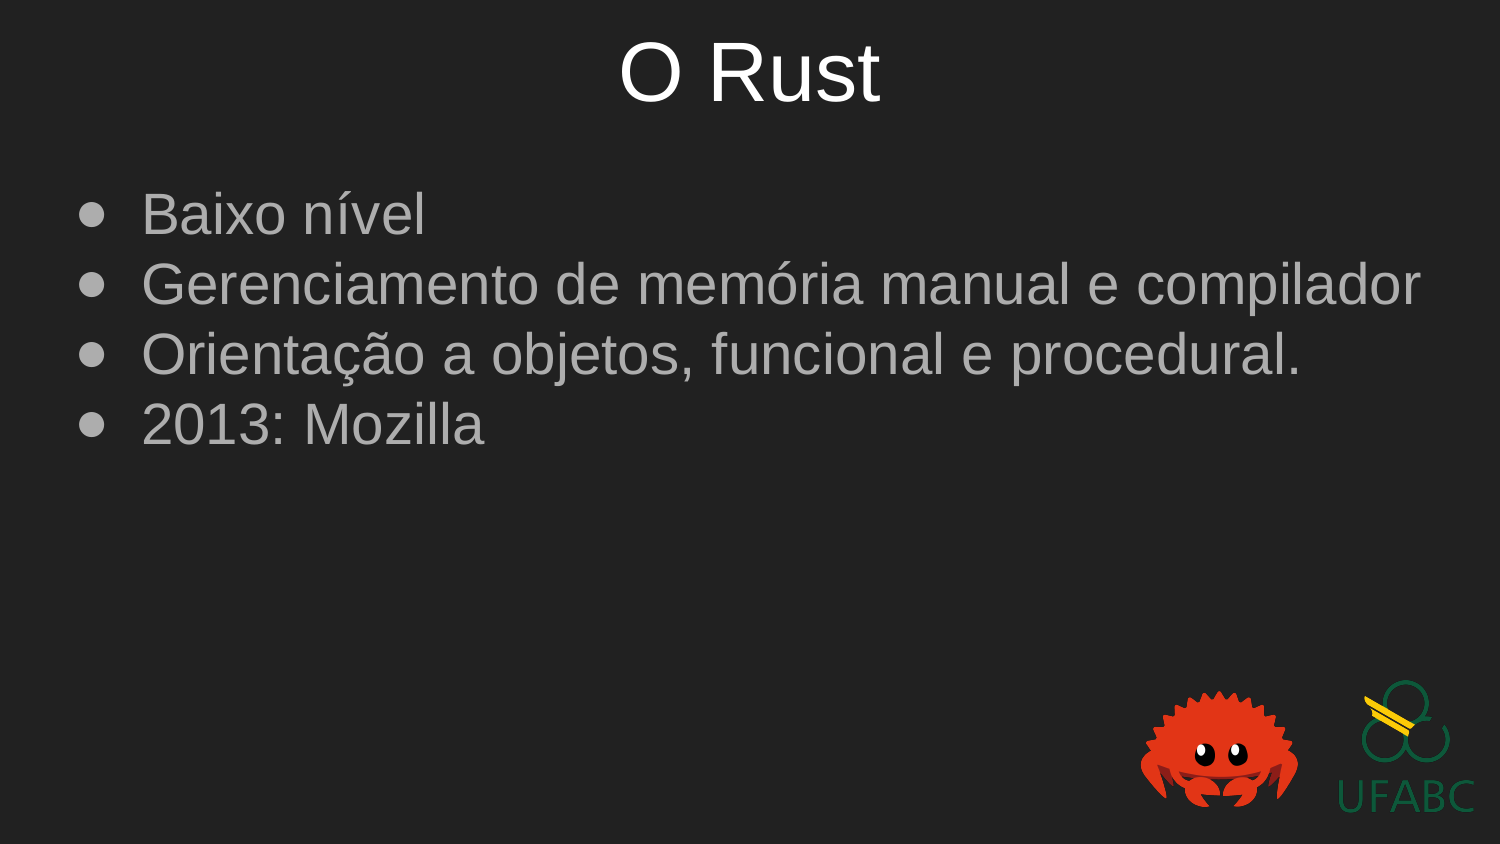

# O Rust
Baixo nível
Gerenciamento de memória manual e compilador
Orientação a objetos, funcional e procedural.
2013: Mozilla